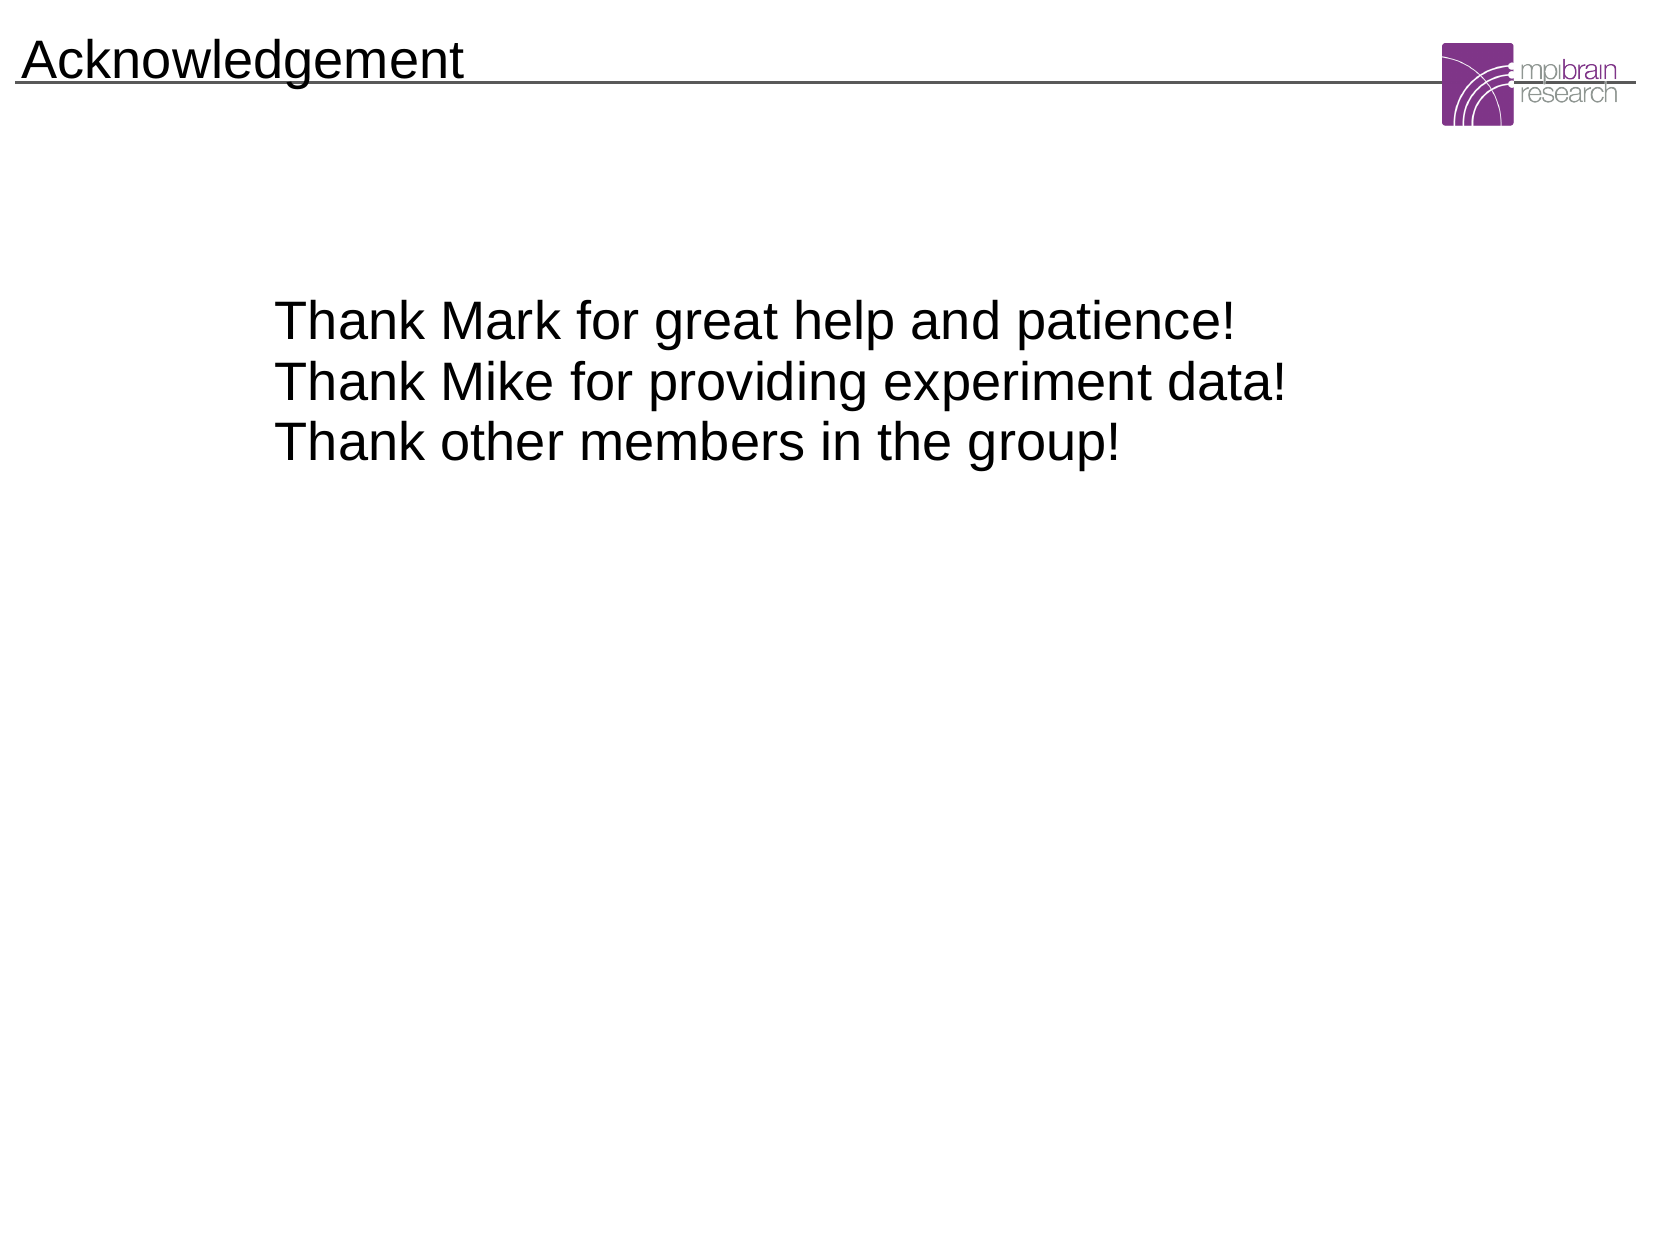

Acknowledgement
Thank Mark for great help and patience!
Thank Mike for providing experiment data!
Thank other members in the group!